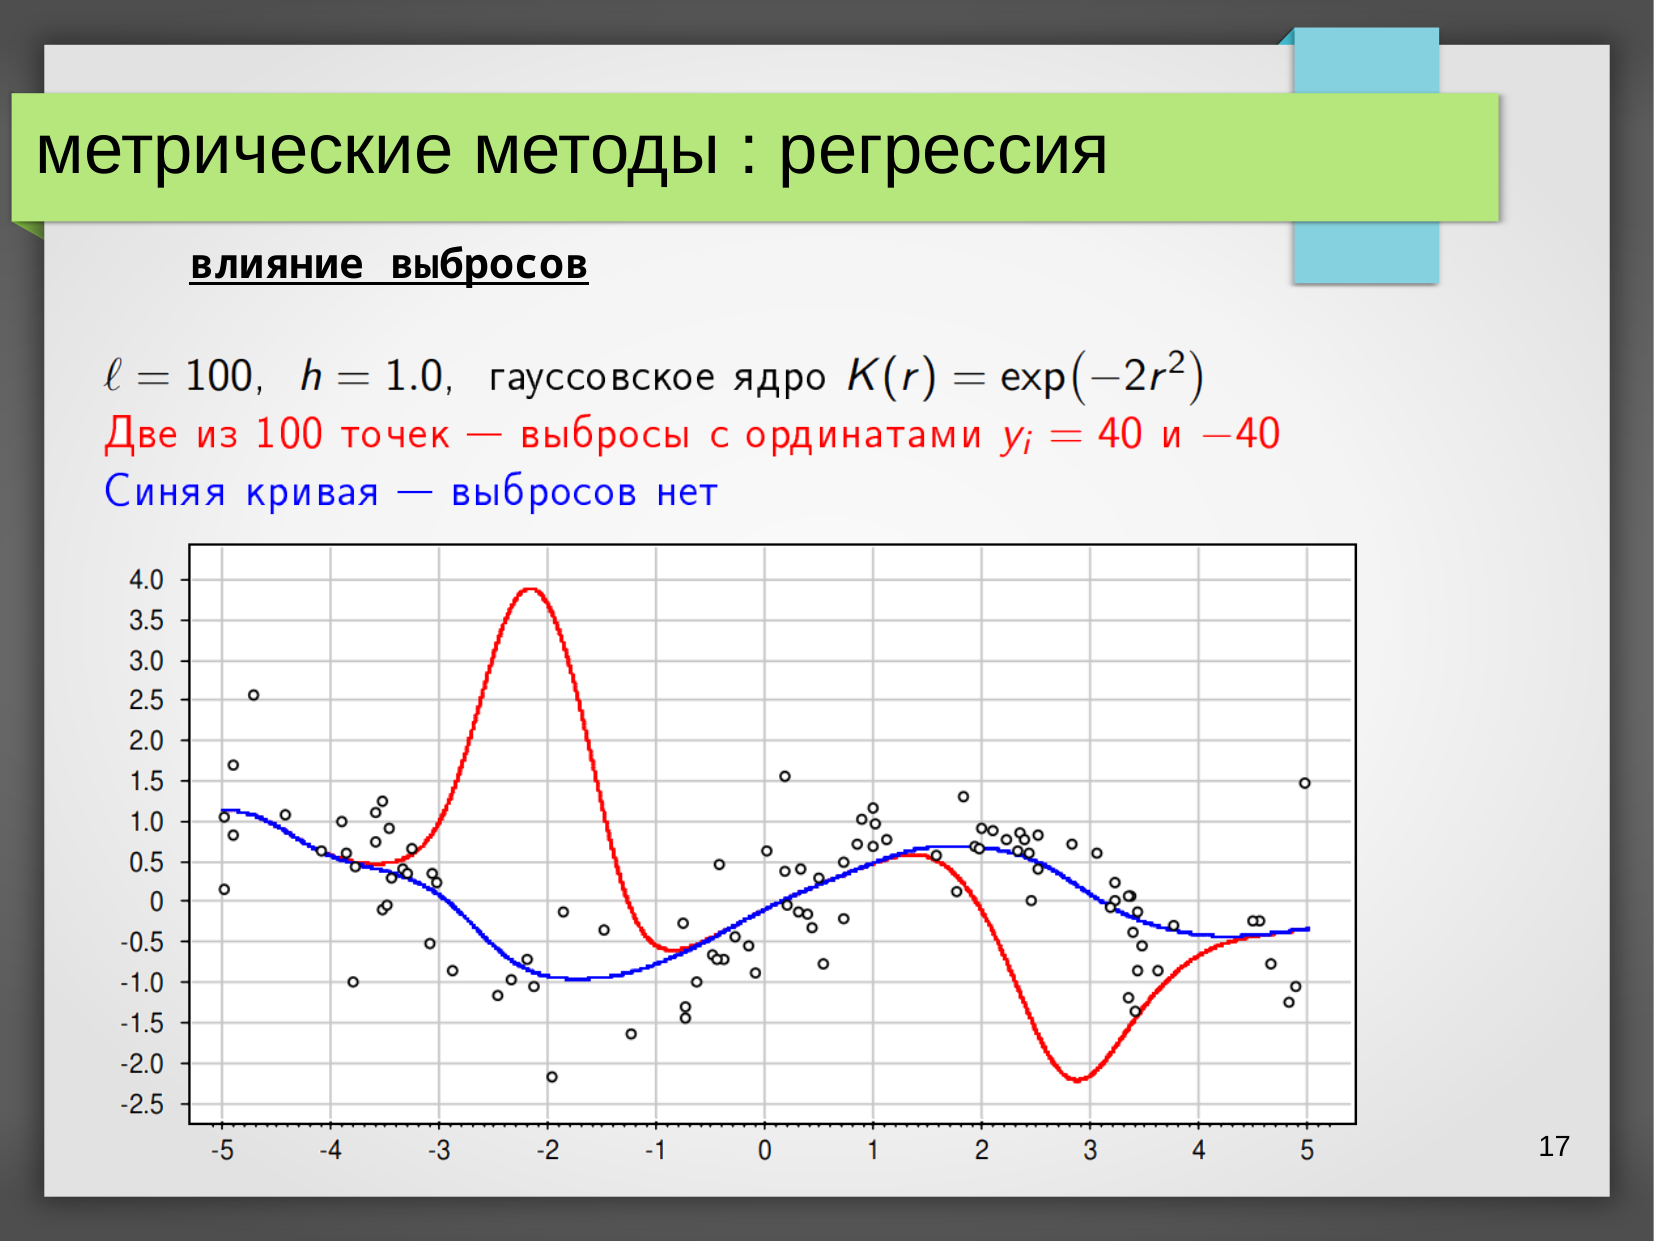

метрические методы : регрессия
# влияние выбросов
17